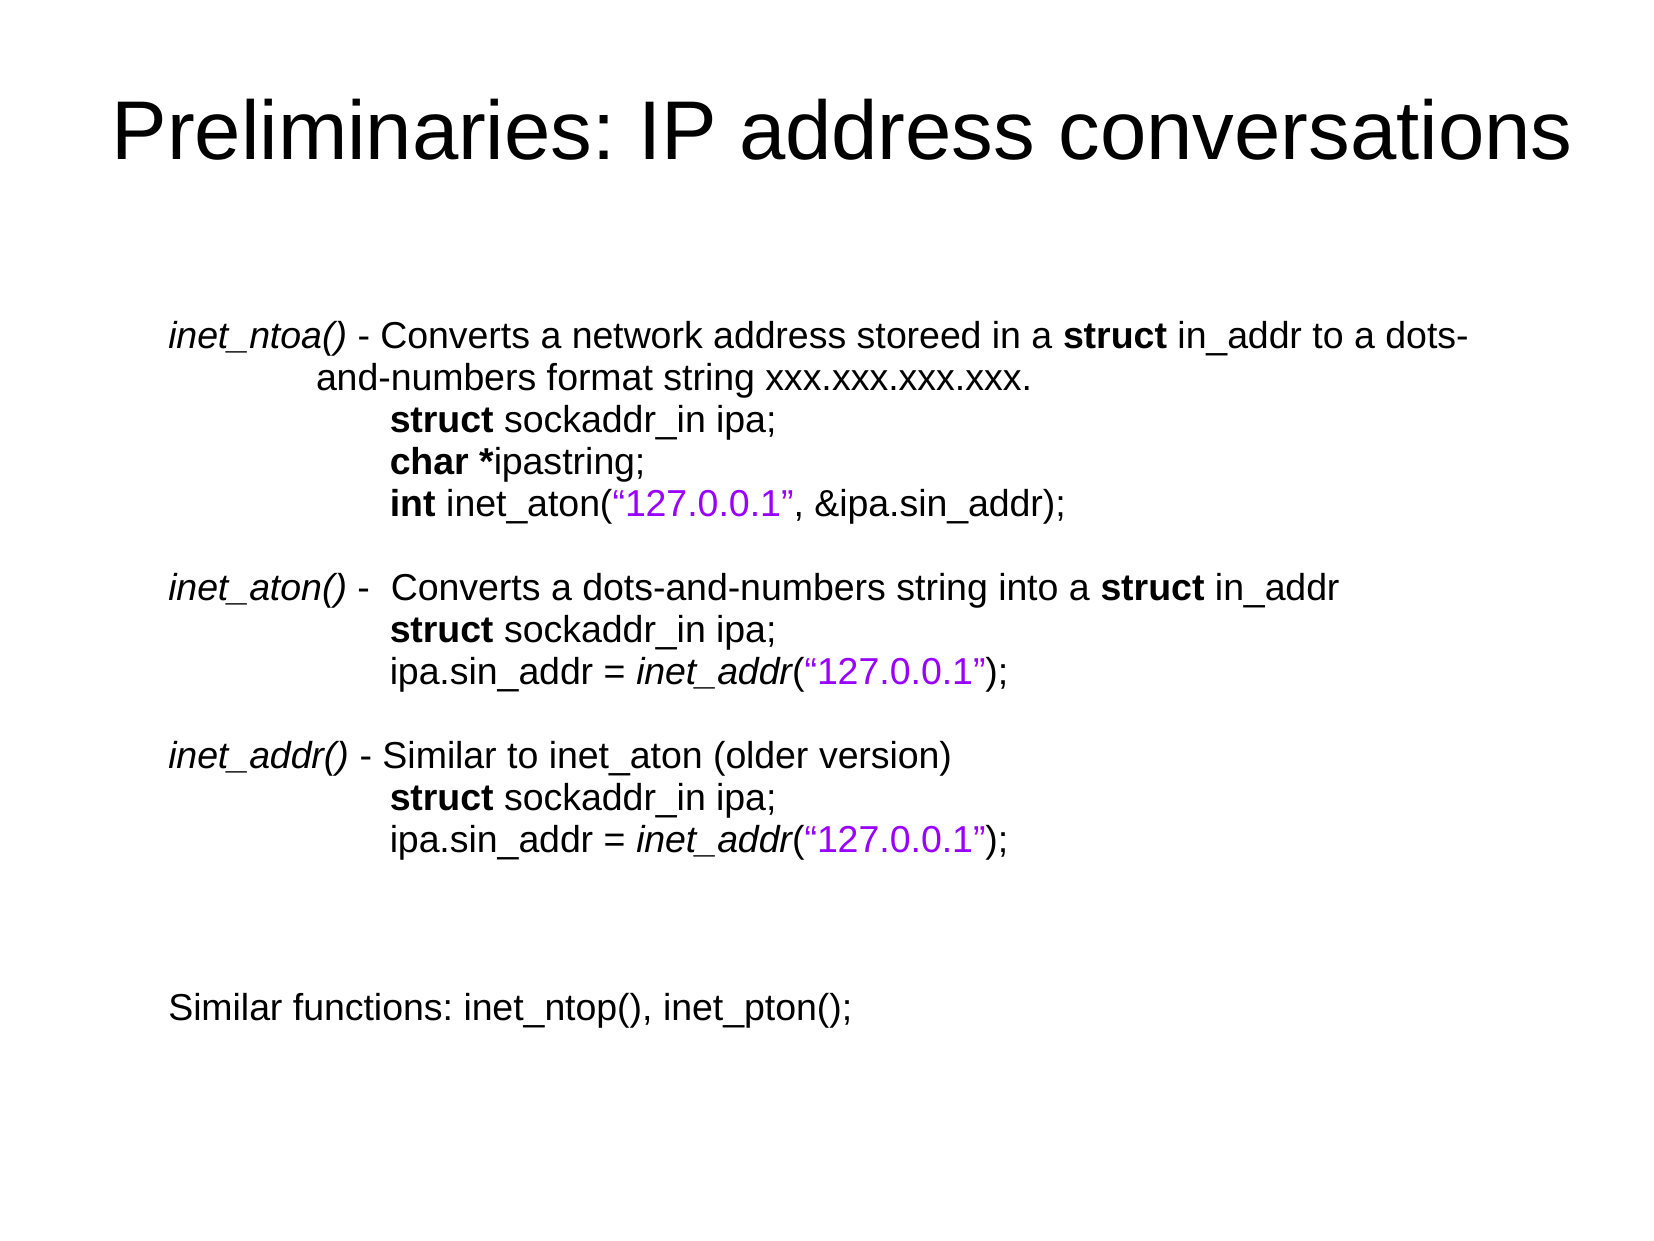

Preliminaries: IP address conversations
inet_ntoa() - Converts a network address storeed in a struct in_addr to a dots-			and-numbers format string xxx.xxx.xxx.xxx.
			struct sockaddr_in ipa;
			char *ipastring;
			int inet_aton(“127.0.0.1”, &ipa.sin_addr);
inet_aton() - Converts a dots-and-numbers string into a struct in_addr
			struct sockaddr_in ipa;
			ipa.sin_addr = inet_addr(“127.0.0.1”);
inet_addr() - Similar to inet_aton (older version)
			struct sockaddr_in ipa;
			ipa.sin_addr = inet_addr(“127.0.0.1”);
Similar functions: inet_ntop(), inet_pton();